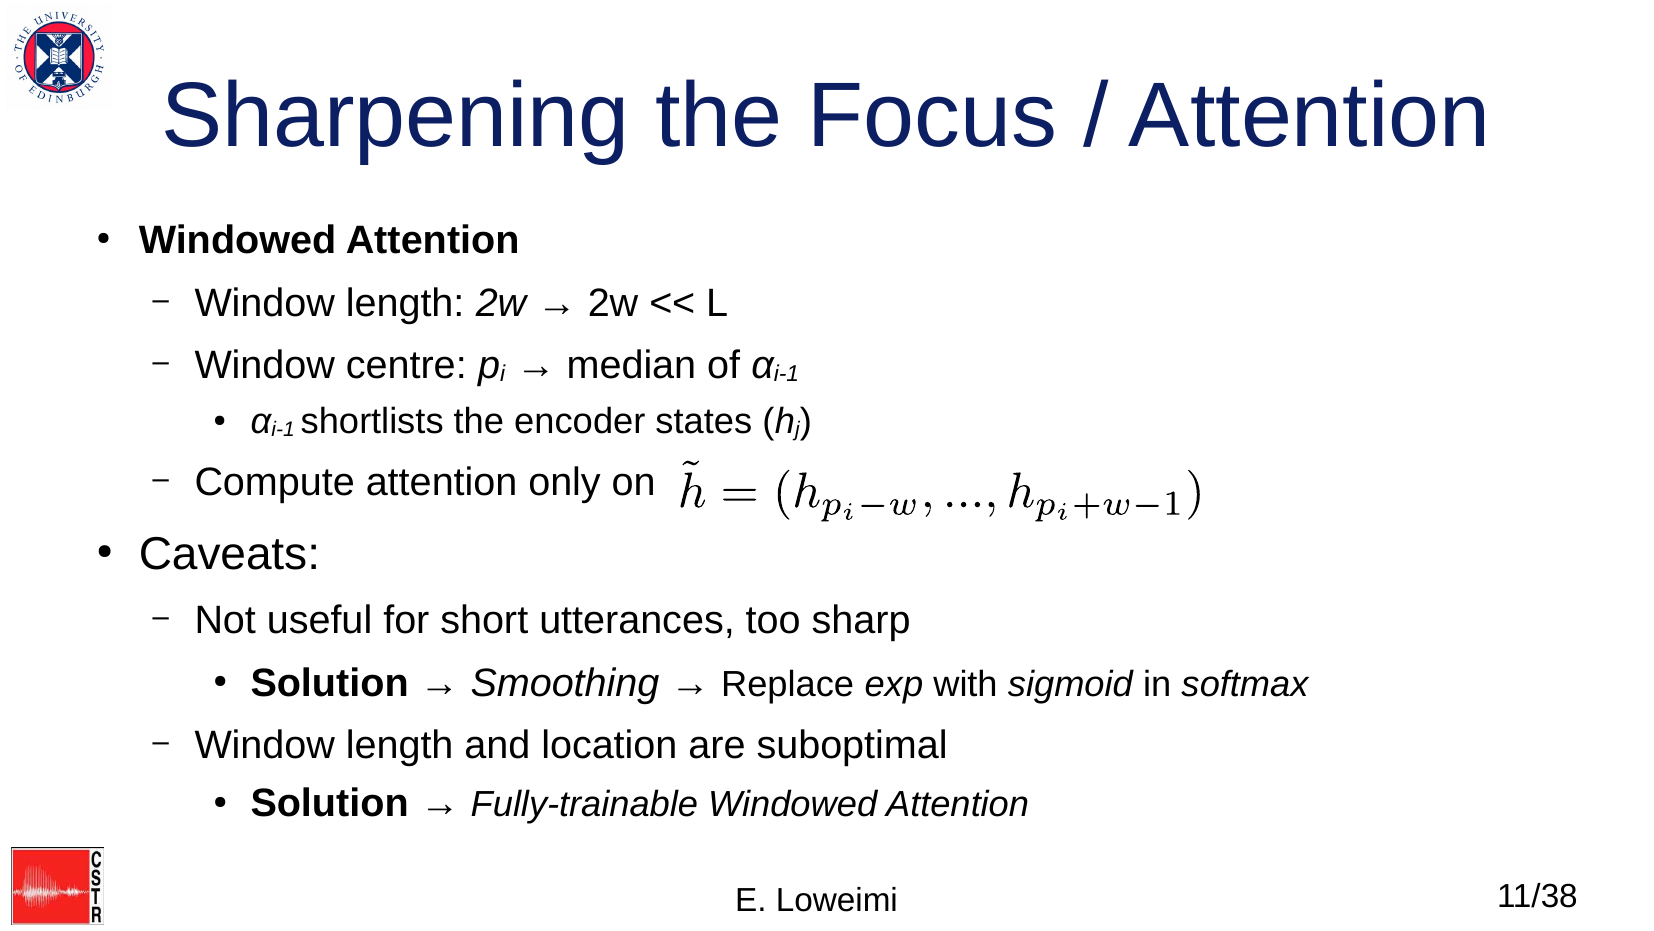

# Sharpening the Focus / Attention
Windowed Attention
Window length: 2w → 2w << L
Window centre: pi → median of αi-1
αi-1 shortlists the encoder states (hj)
Compute attention only on
Caveats:
Not useful for short utterances, too sharp
Solution → Smoothing → Replace exp with sigmoid in softmax
Window length and location are suboptimal
Solution → Fully-trainable Windowed Attention
11/38
E. Loweimi